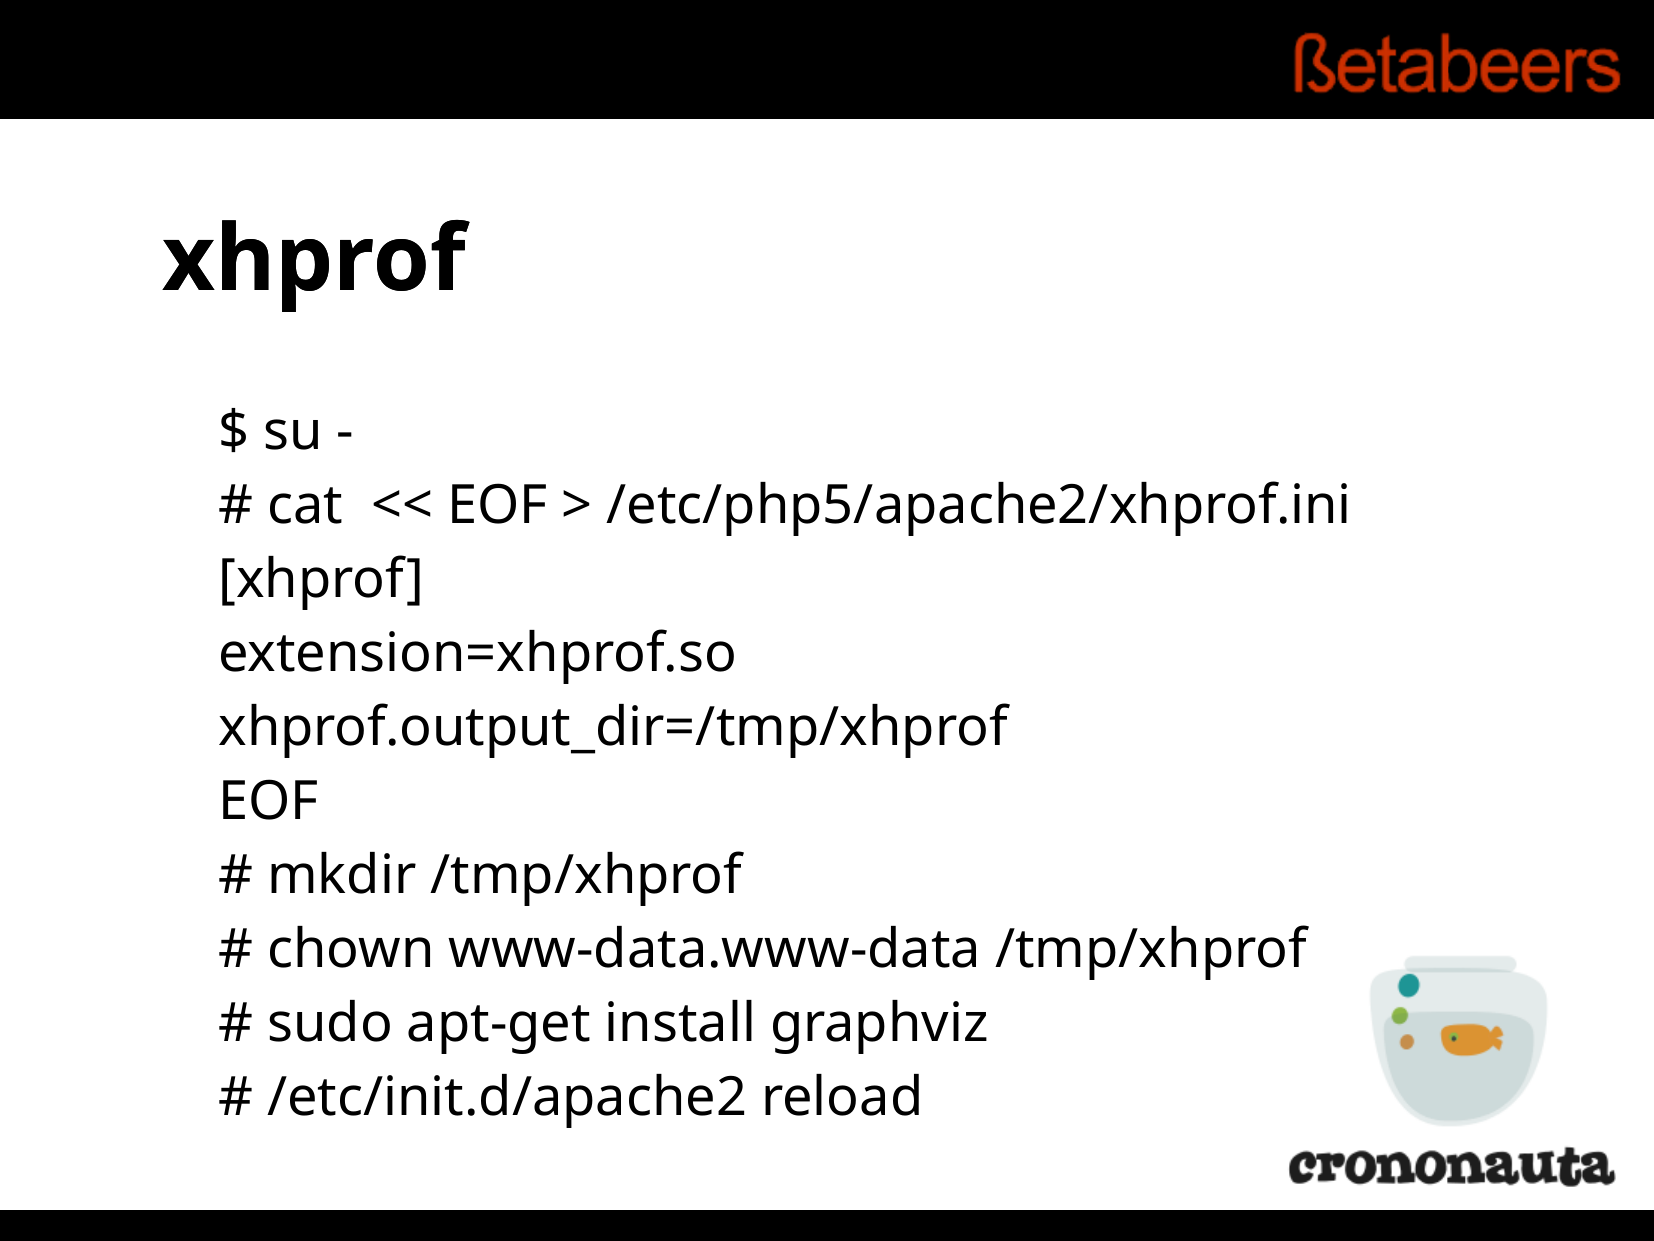

xhprof
 $ su -
 # cat << EOF > /etc/php5/apache2/xhprof.ini
 [xhprof]
 extension=xhprof.so
 xhprof.output_dir=/tmp/xhprof
 EOF
 # mkdir /tmp/xhprof
 # chown www-data.www-data /tmp/xhprof
 # sudo apt-get install graphviz
 # /etc/init.d/apache2 reload
xhprof